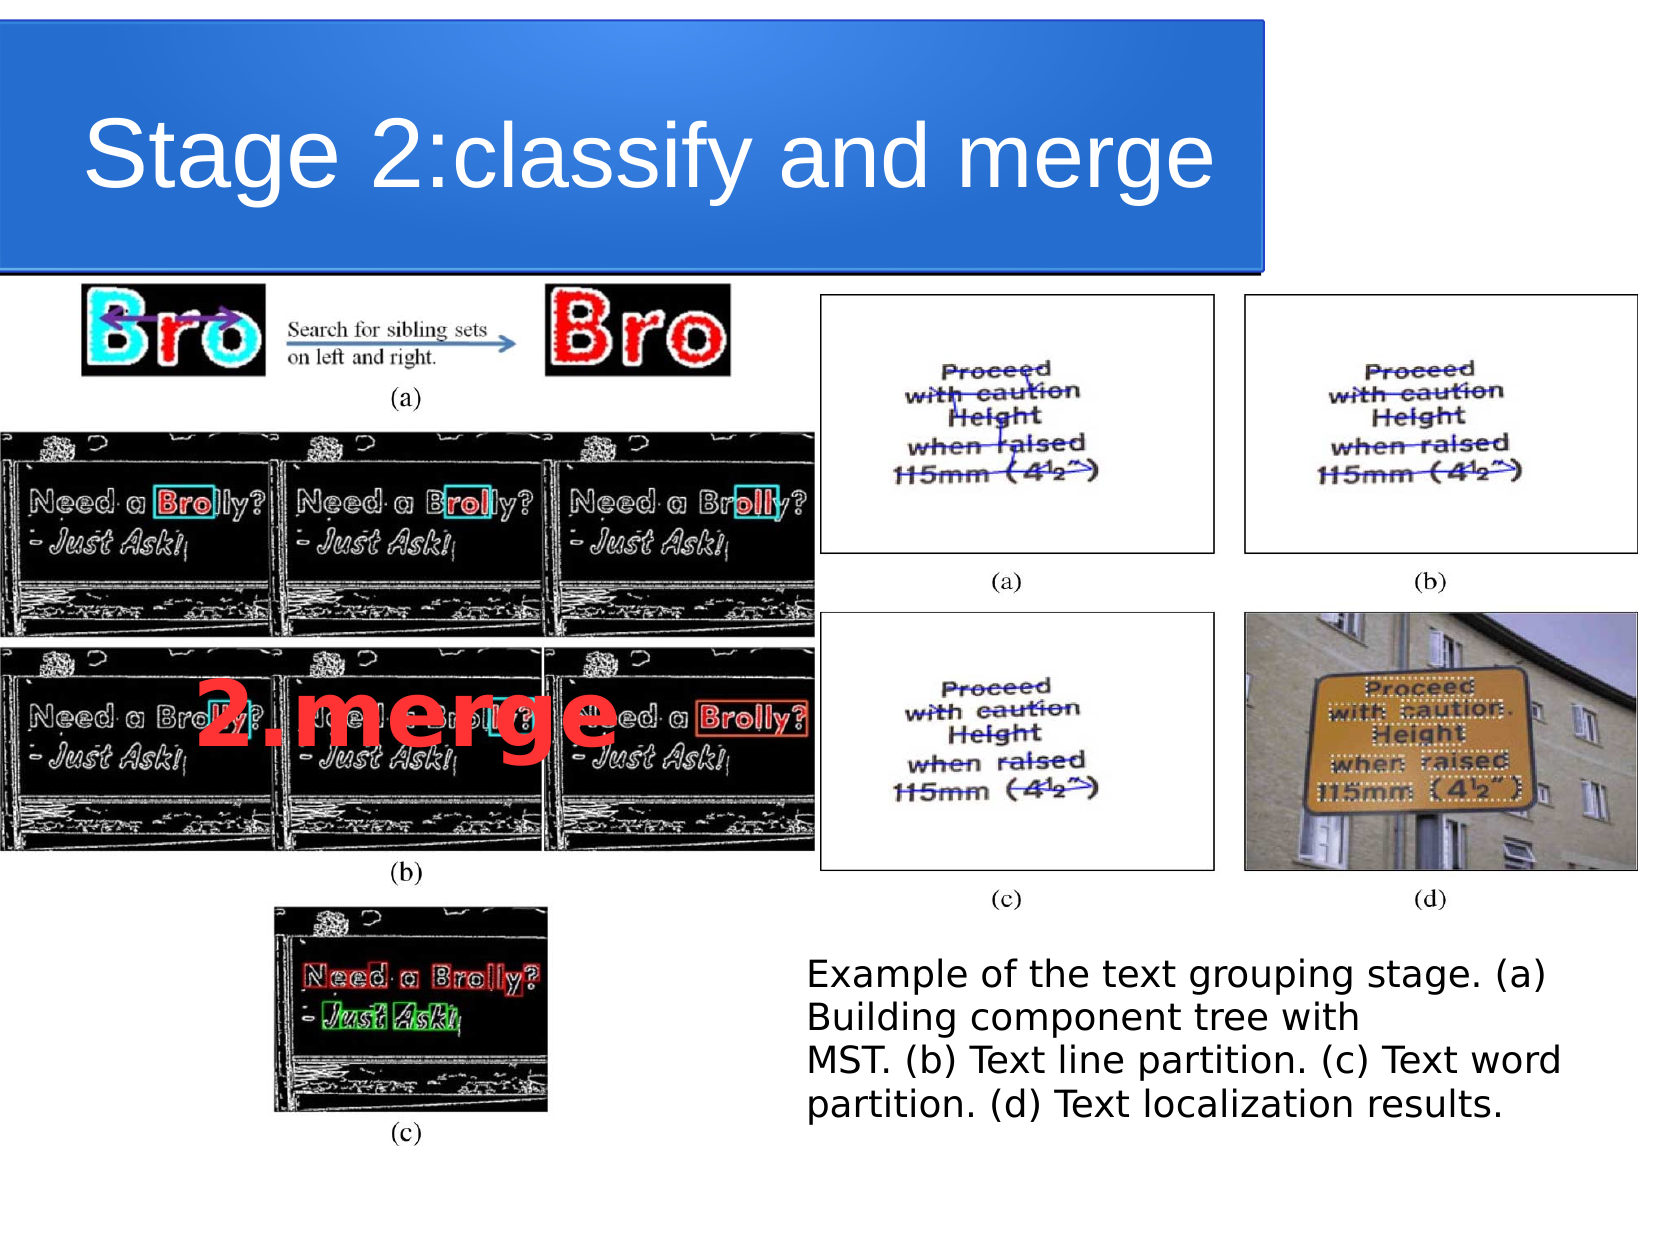

# Stage 2:classify and merge
2.merge
Example of the text grouping stage. (a) Building component tree with
MST. (b) Text line partition. (c) Text word partition. (d) Text localization results.